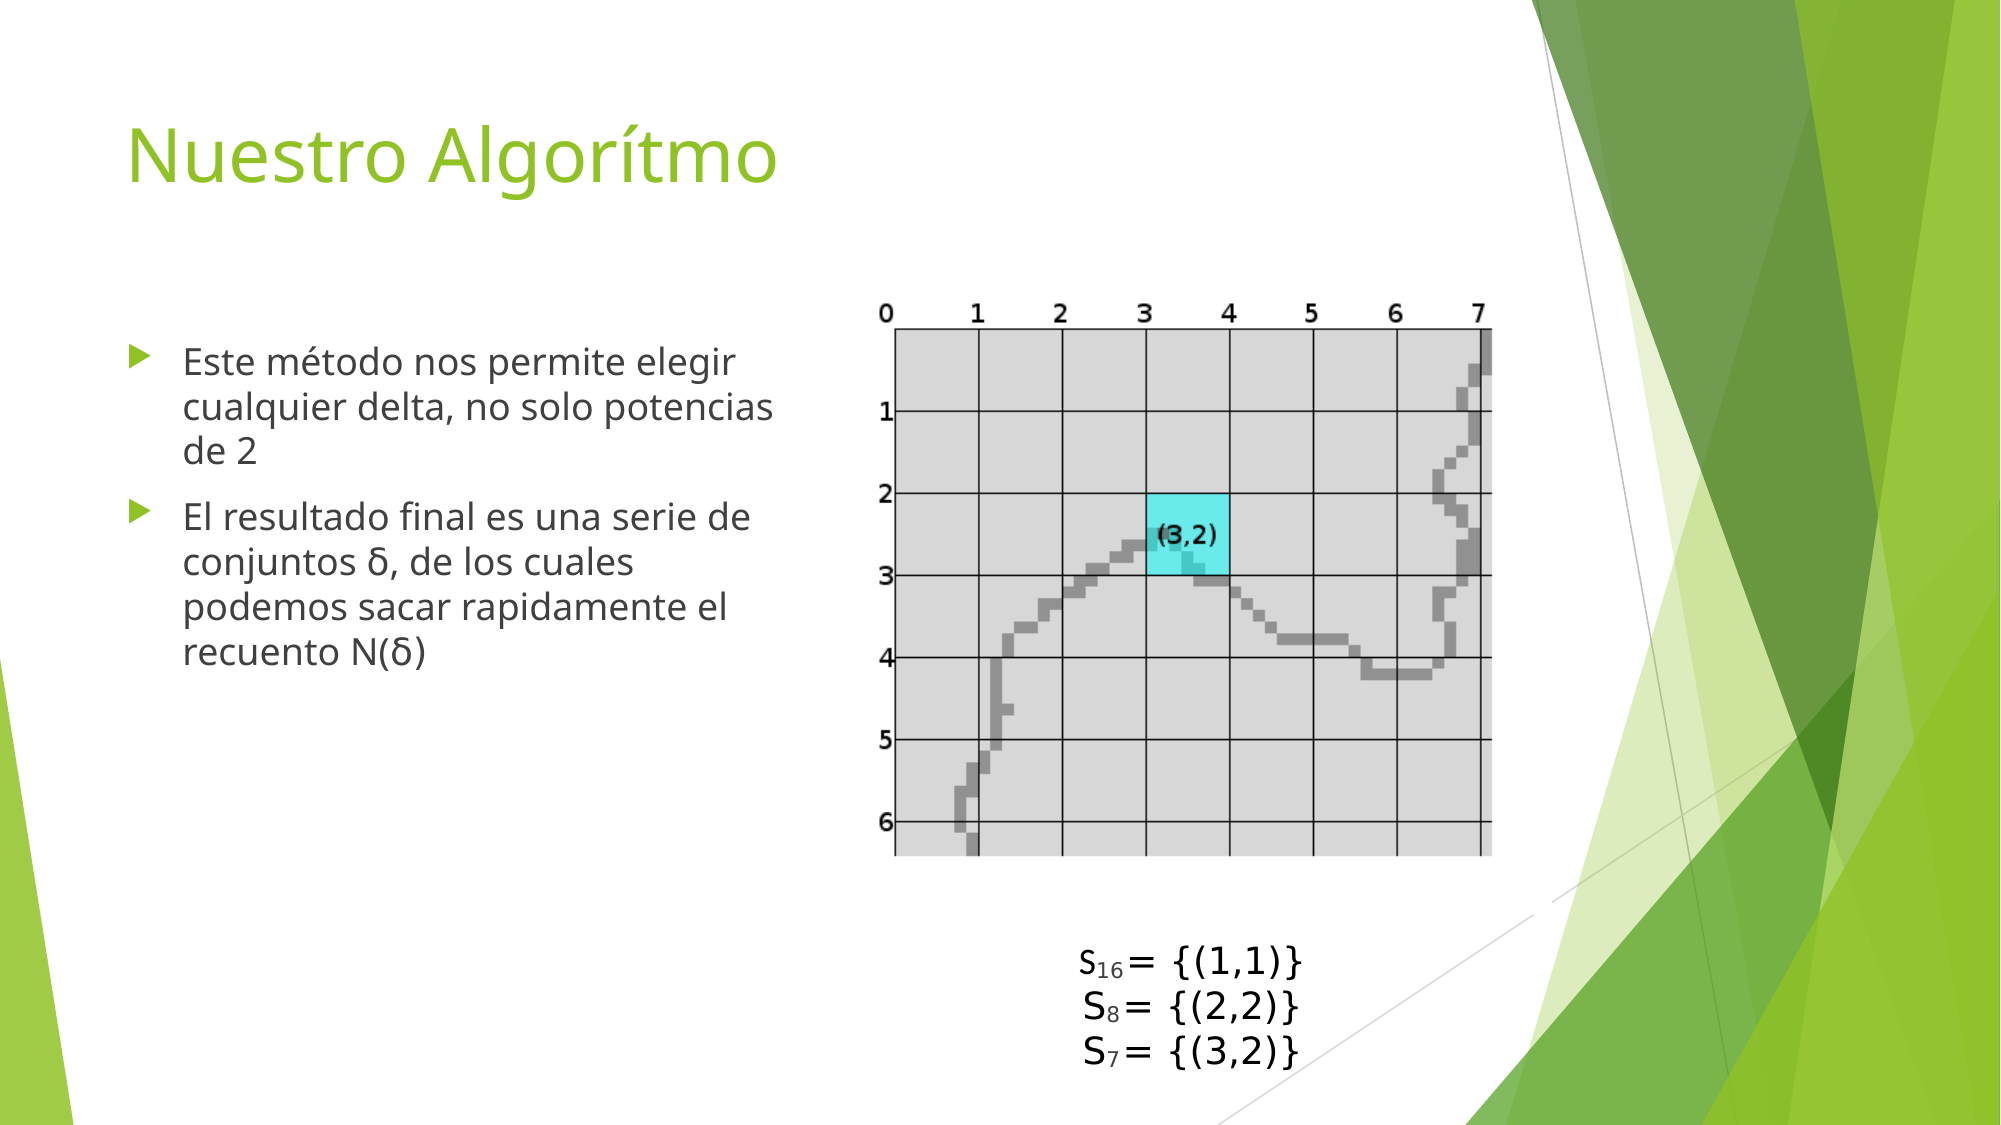

# Nuestro Algorítmo
Este método nos permite elegir cualquier delta, no solo potencias de 2
El resultado final es una serie de conjuntos δ, de los cuales podemos sacar rapidamente el recuento N(δ)
S16 = {(1,1)}
S8 = {(2,2)}
S7 = {(3,2)}